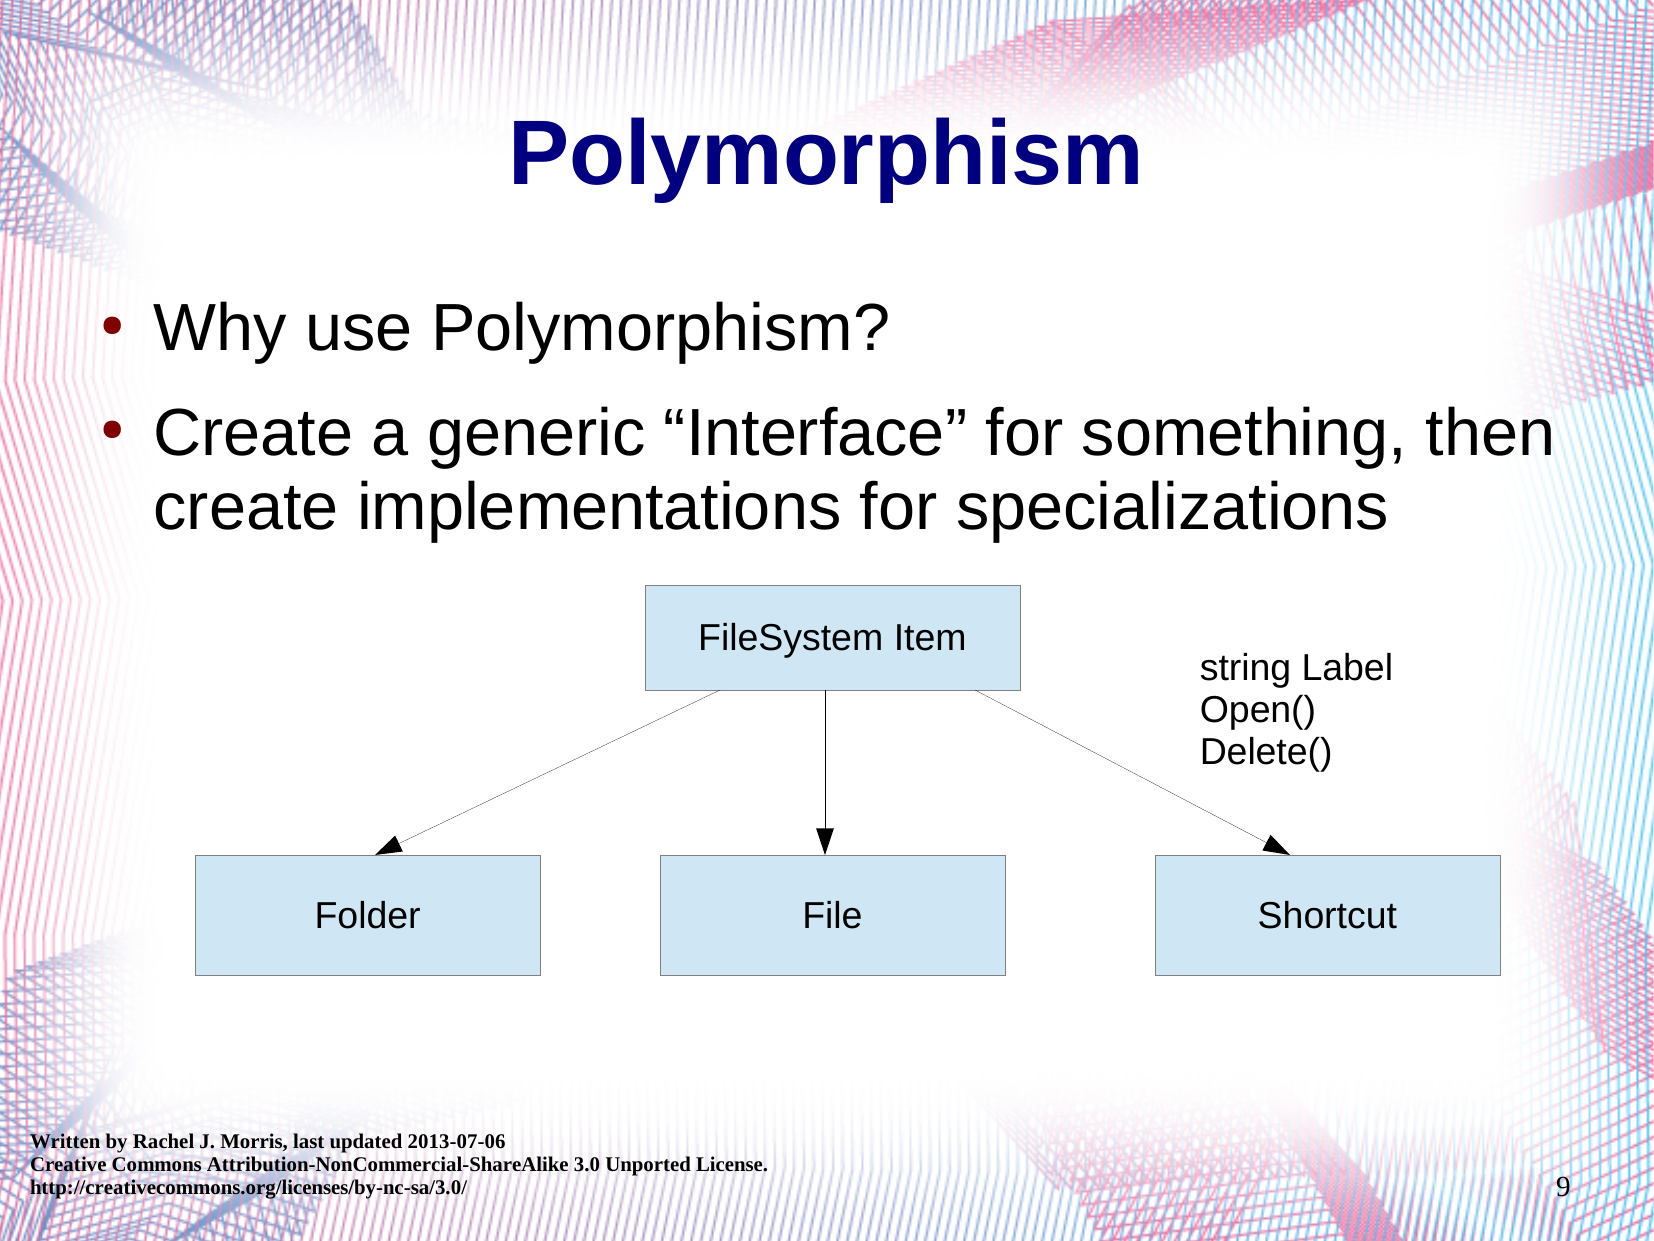

# Polymorphism
Why use Polymorphism?
Create a generic “Interface” for something, then create implementations for specializations
FileSystem Item
string Label
Open()
Delete()
Folder
File
Shortcut
9